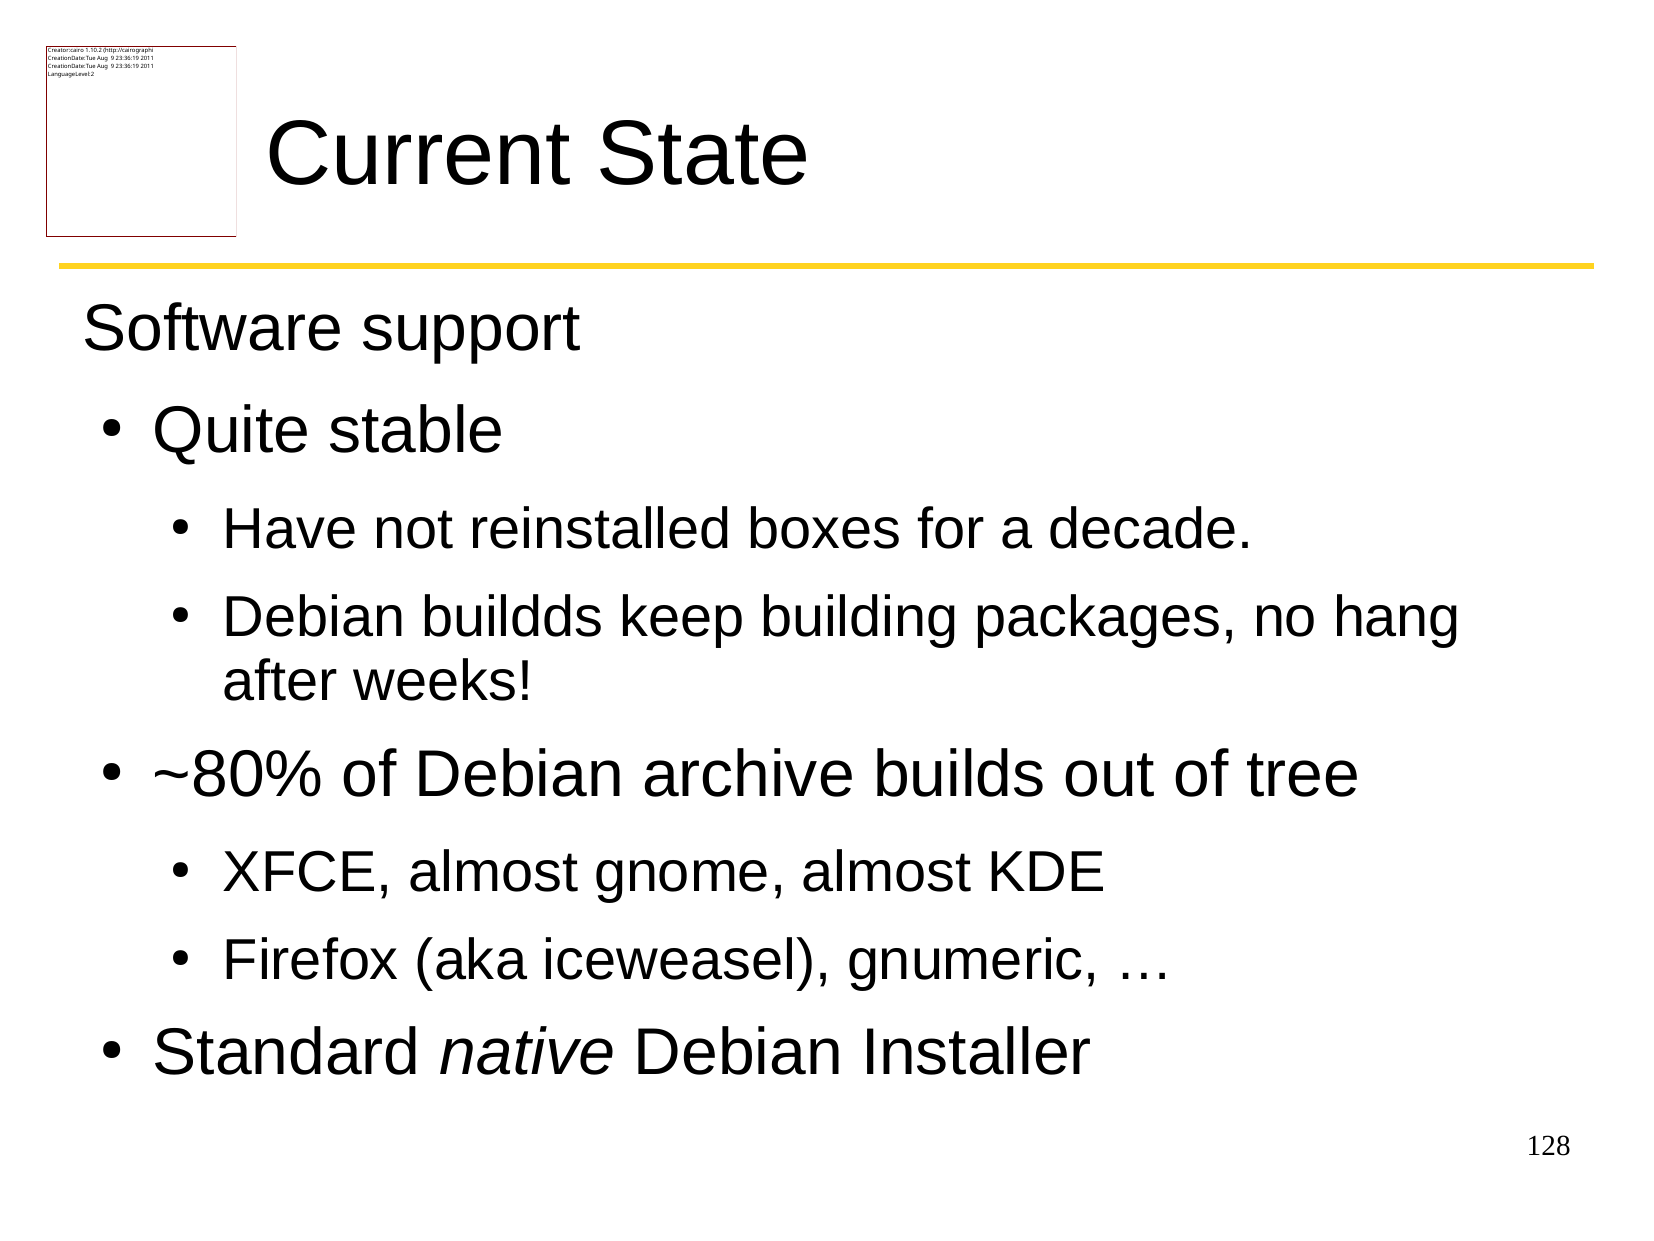

# Current State
Software support
Quite stable
Have not reinstalled boxes for a decade.
Debian buildds keep building packages, no hang after weeks!
~80% of Debian archive builds out of tree
XFCE, almost gnome, almost KDE
Firefox (aka iceweasel), gnumeric, …
Standard native Debian Installer
128